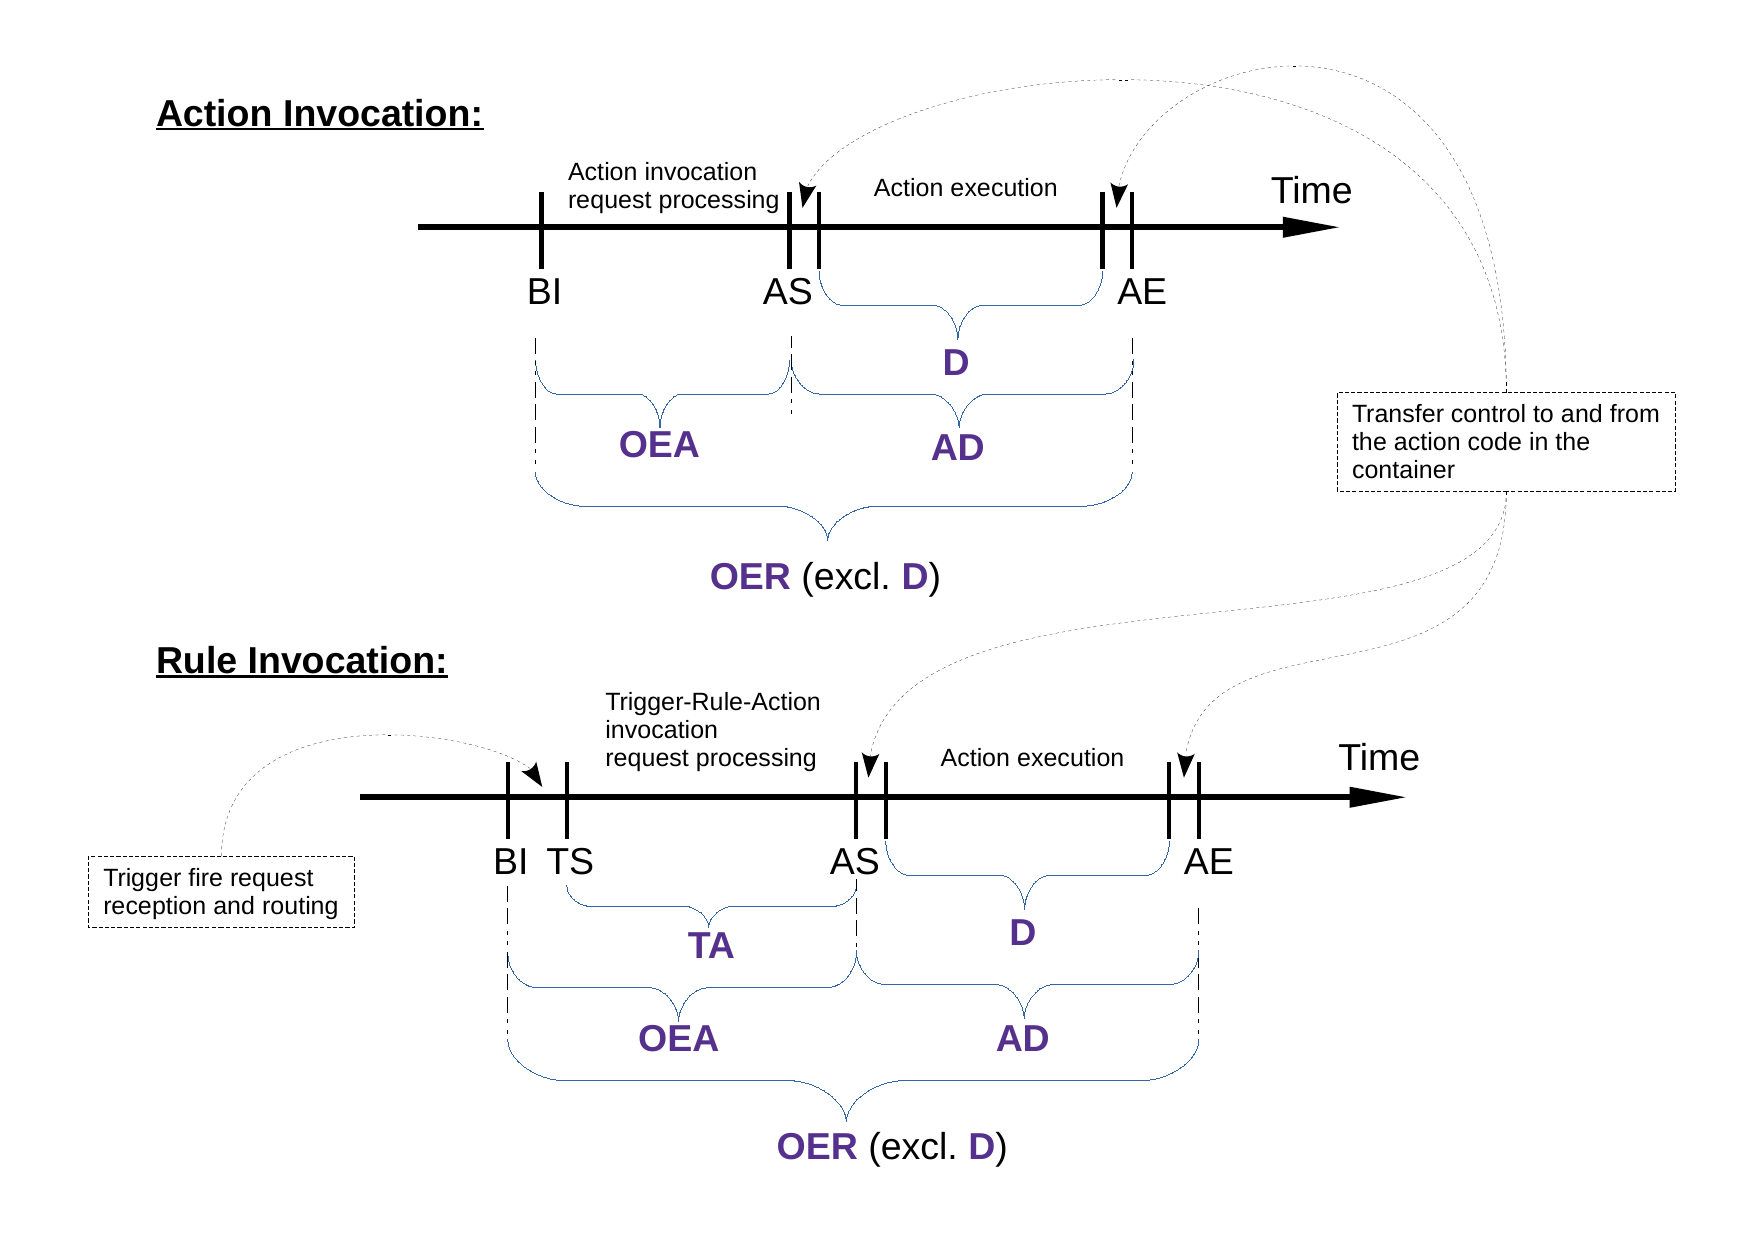

Action Invocation:
Action invocation
request processing
Time
Action execution
BI
AS
AE
D
Transfer control to and from the action code in the container
OEA
AD
OER (excl. D)
Rule Invocation:
Trigger-Rule-Action
invocation
request processing
Time
Action execution
BI
TS
AS
AE
Trigger fire request reception and routing
D
TA
AD
OEA
OER (excl. D)